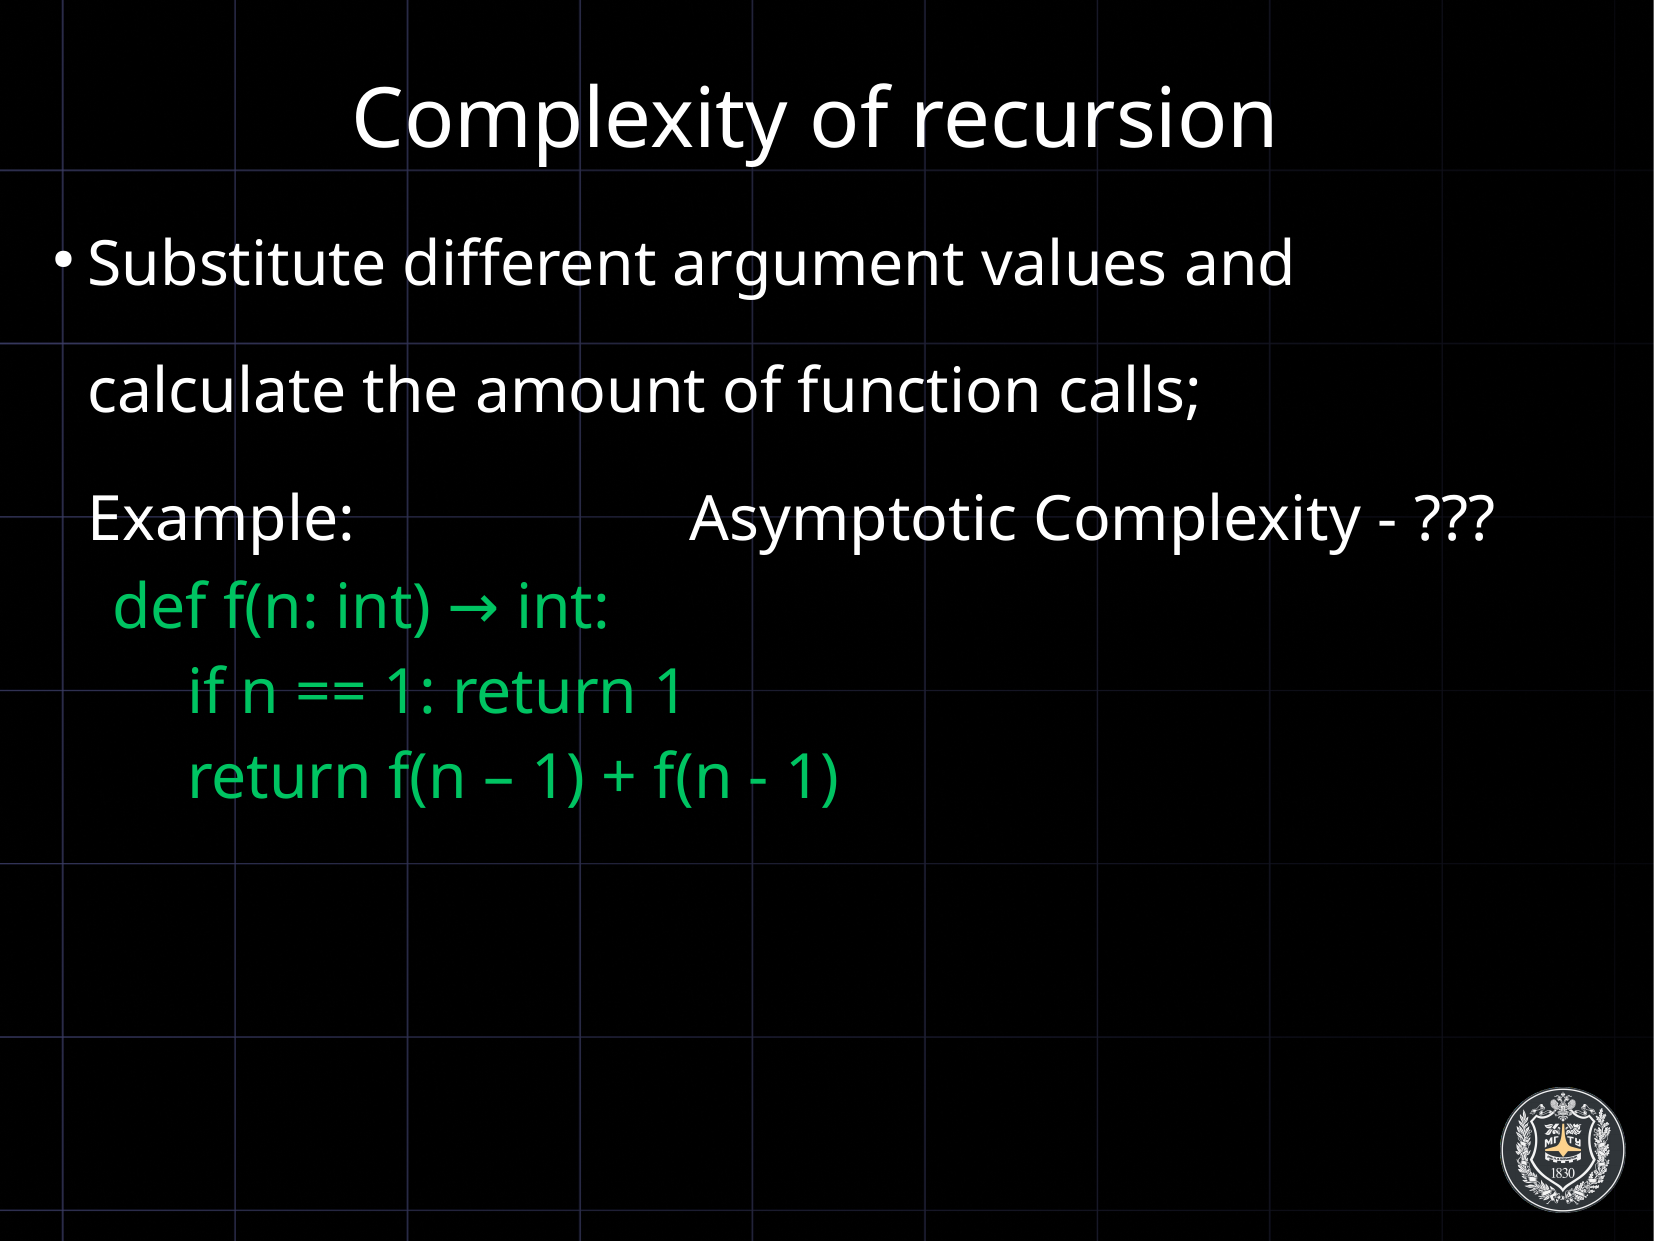

# Complexity of recursion
Substitute different argument values and calculate the amount of function calls;
Example:
Asymptotic Complexity - ???
def f(n: int) → int:
	if n == 1: return 1
	return f(n – 1) + f(n - 1)